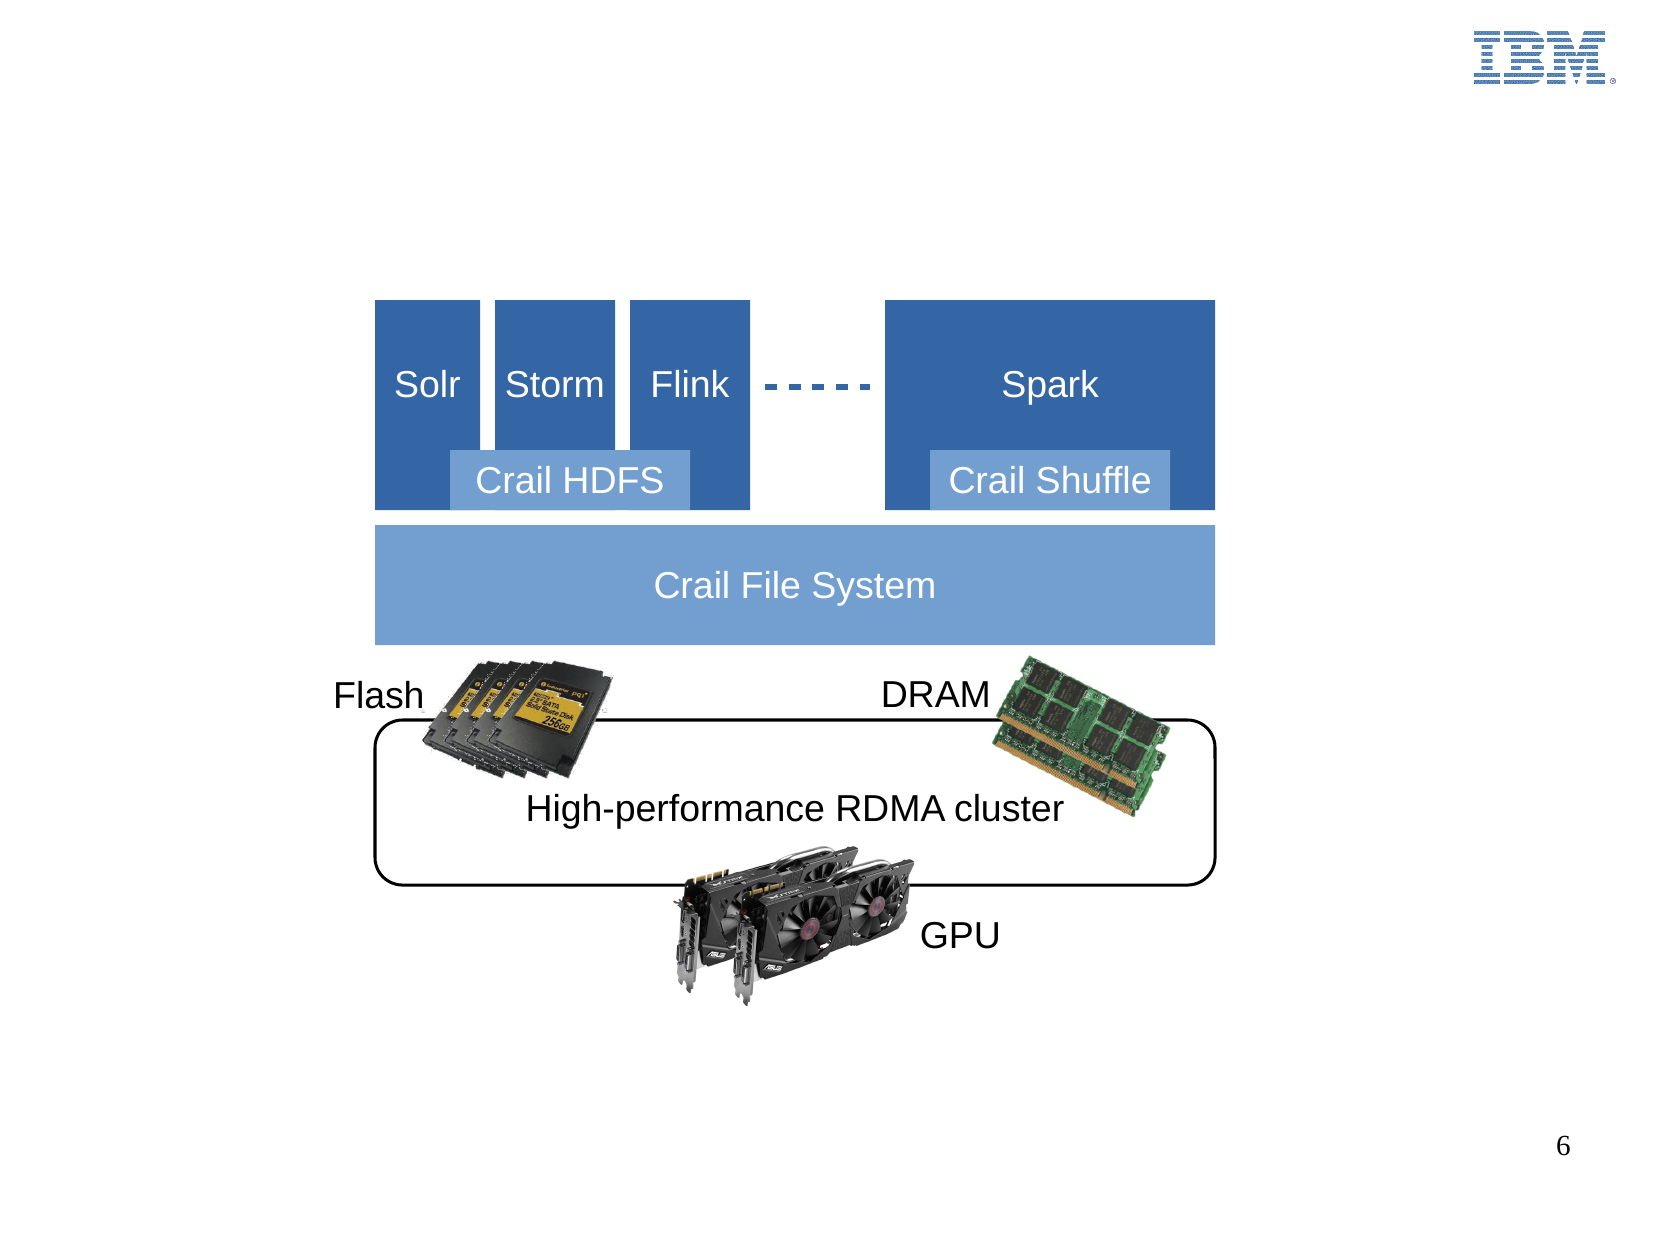

Solr
Storm
Flink
Spark
Crail HDFS
Crail Shuffle
Crail File System
DRAM
Flash
High-performance RDMA cluster
GPU
6